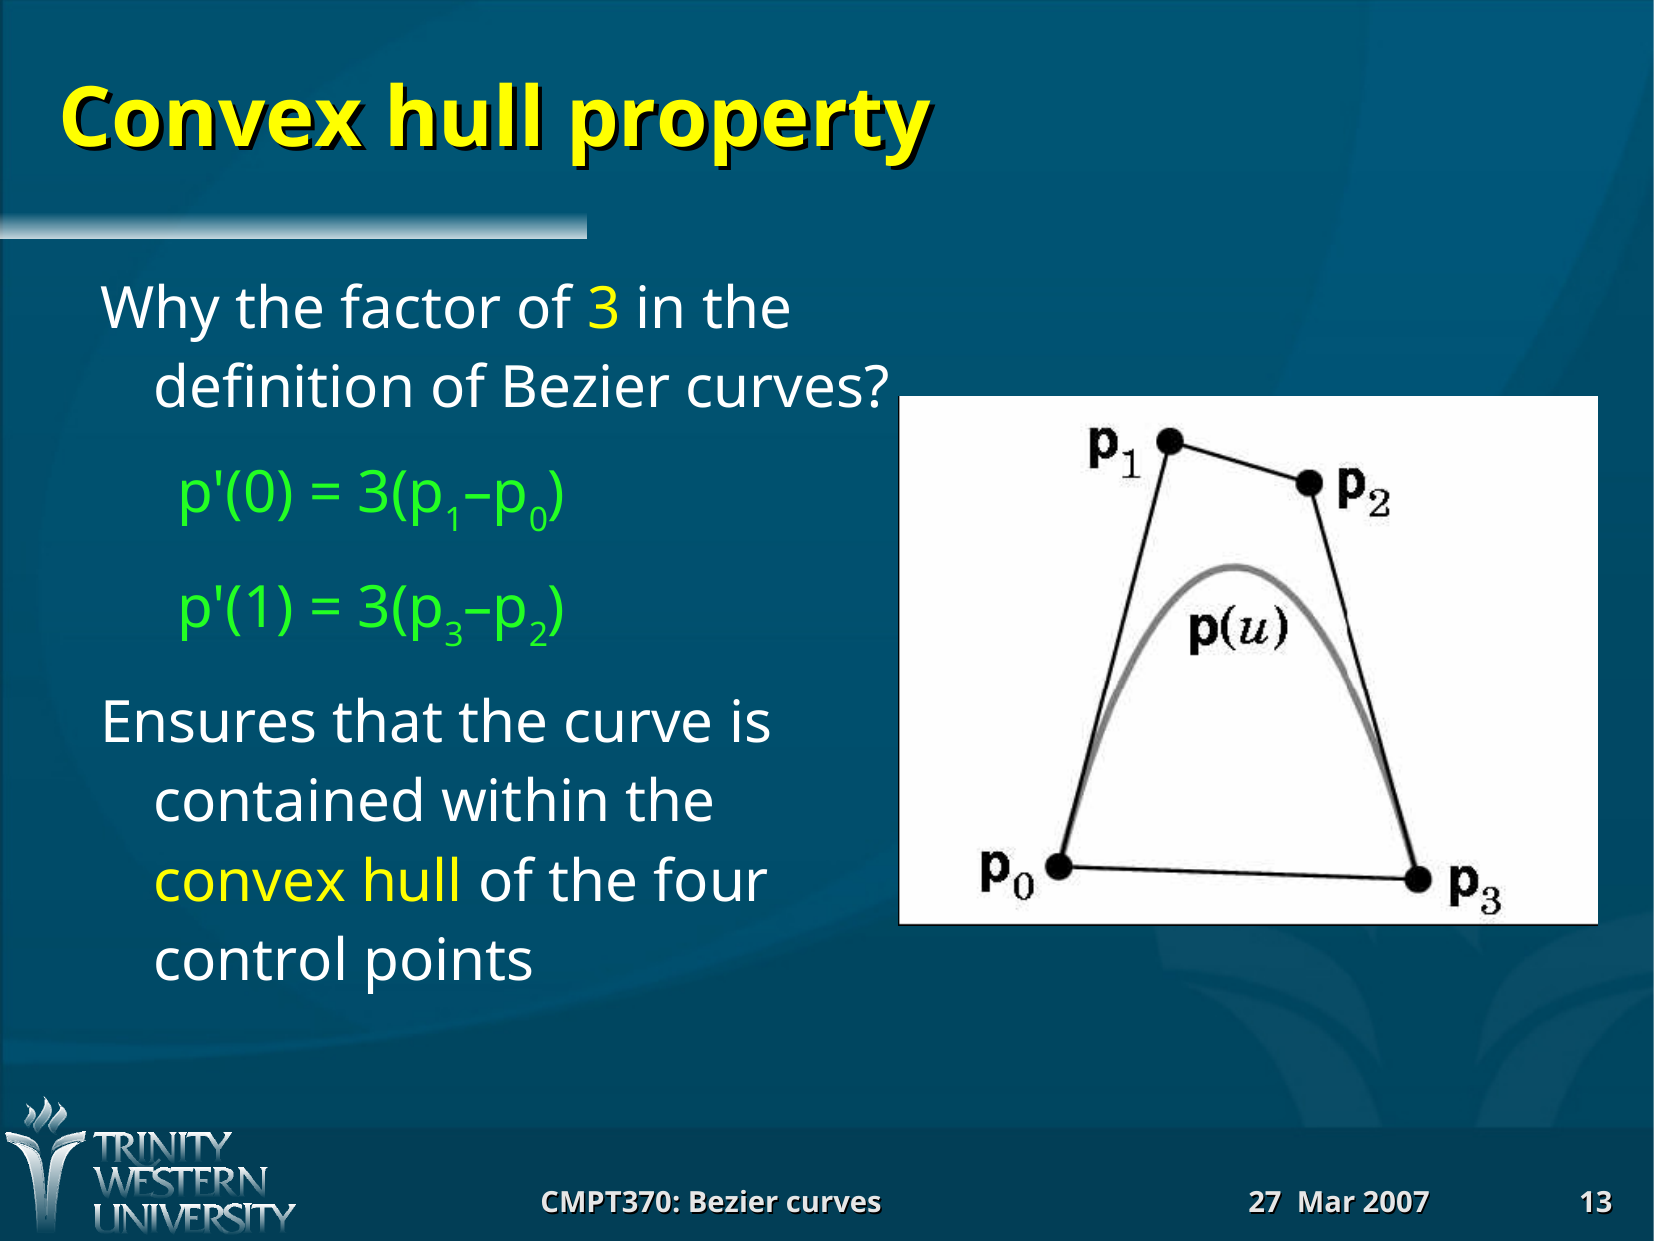

# Convex hull property
Why the factor of 3 in the definition of Bezier curves?
p'(0) = 3(p1–p0)
p'(1) = 3(p3–p2)
Ensures that the curve is contained within the convex hull of the four control points
CMPT370: Bezier curves
27 Mar 2007
13